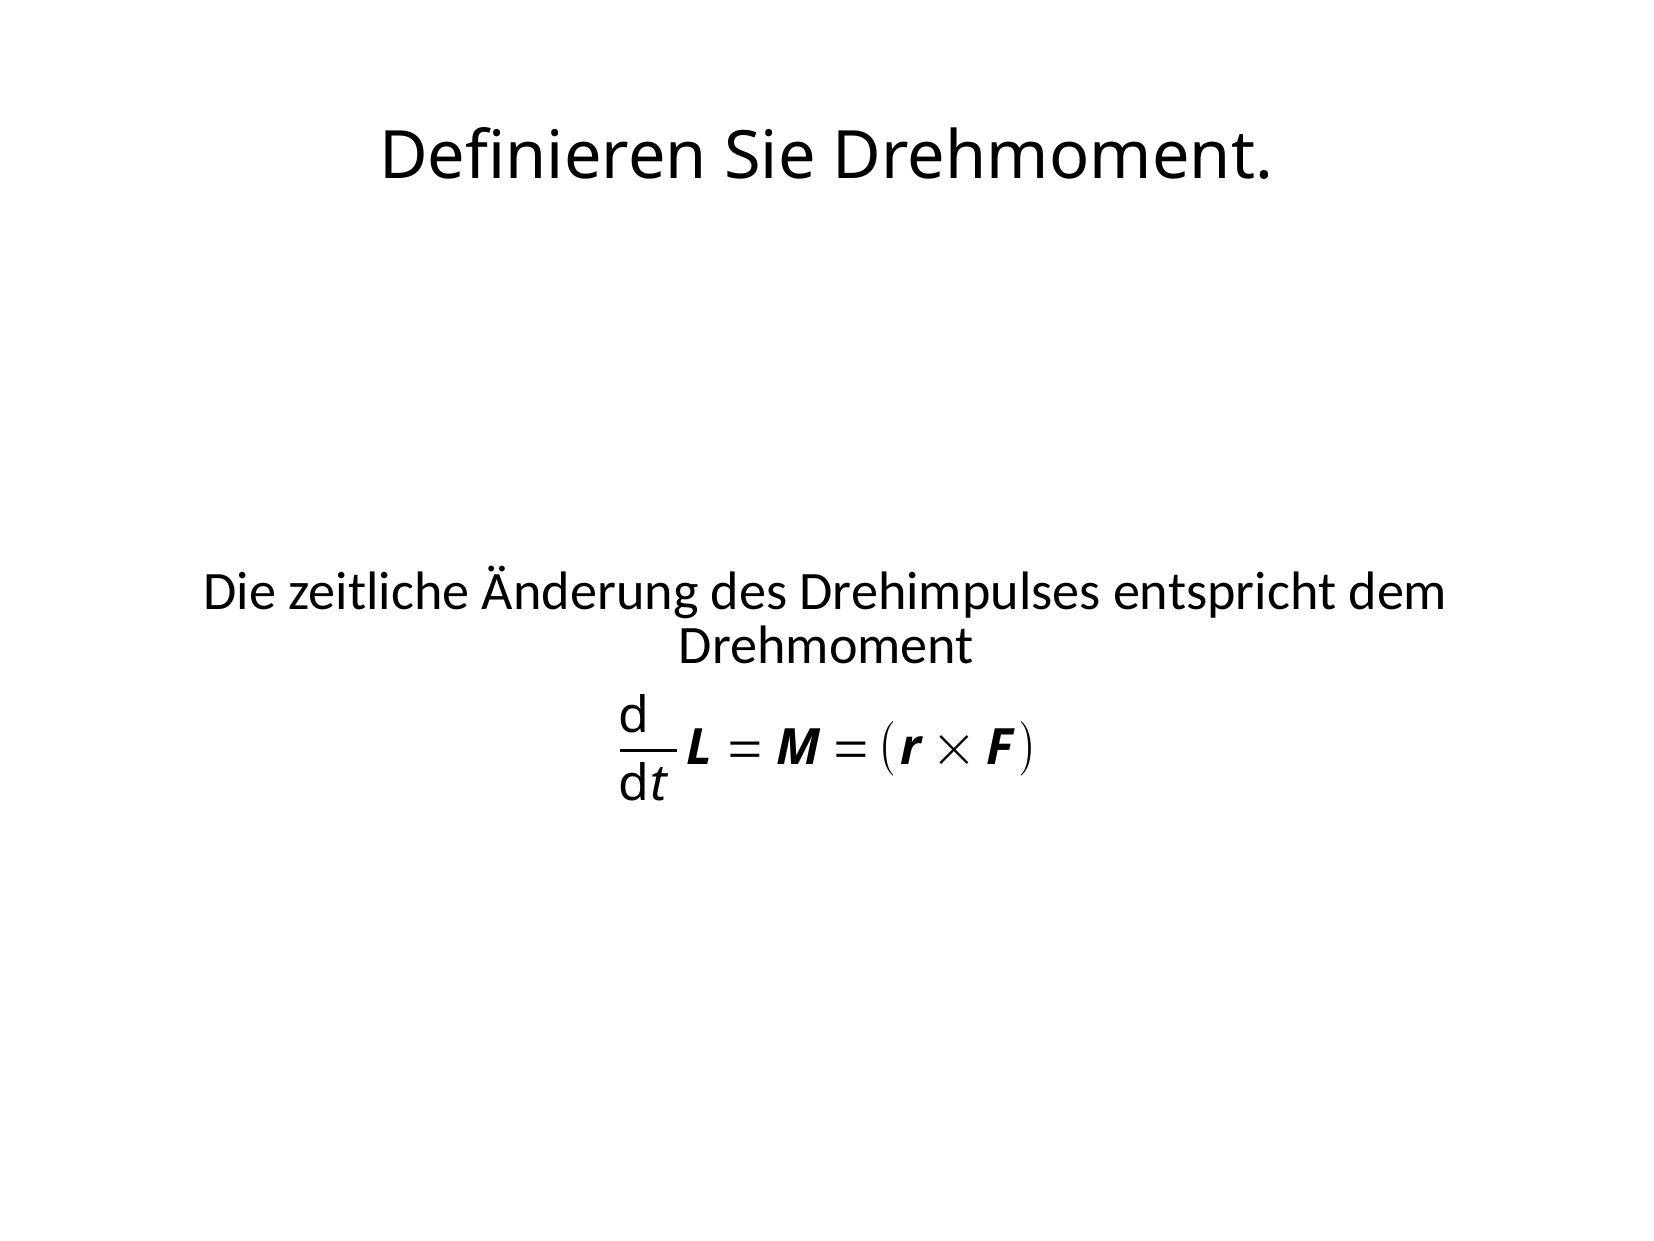

# Definieren Sie Drehmoment.
Die zeitliche Änderung des Drehimpulses entspricht dem Drehmoment